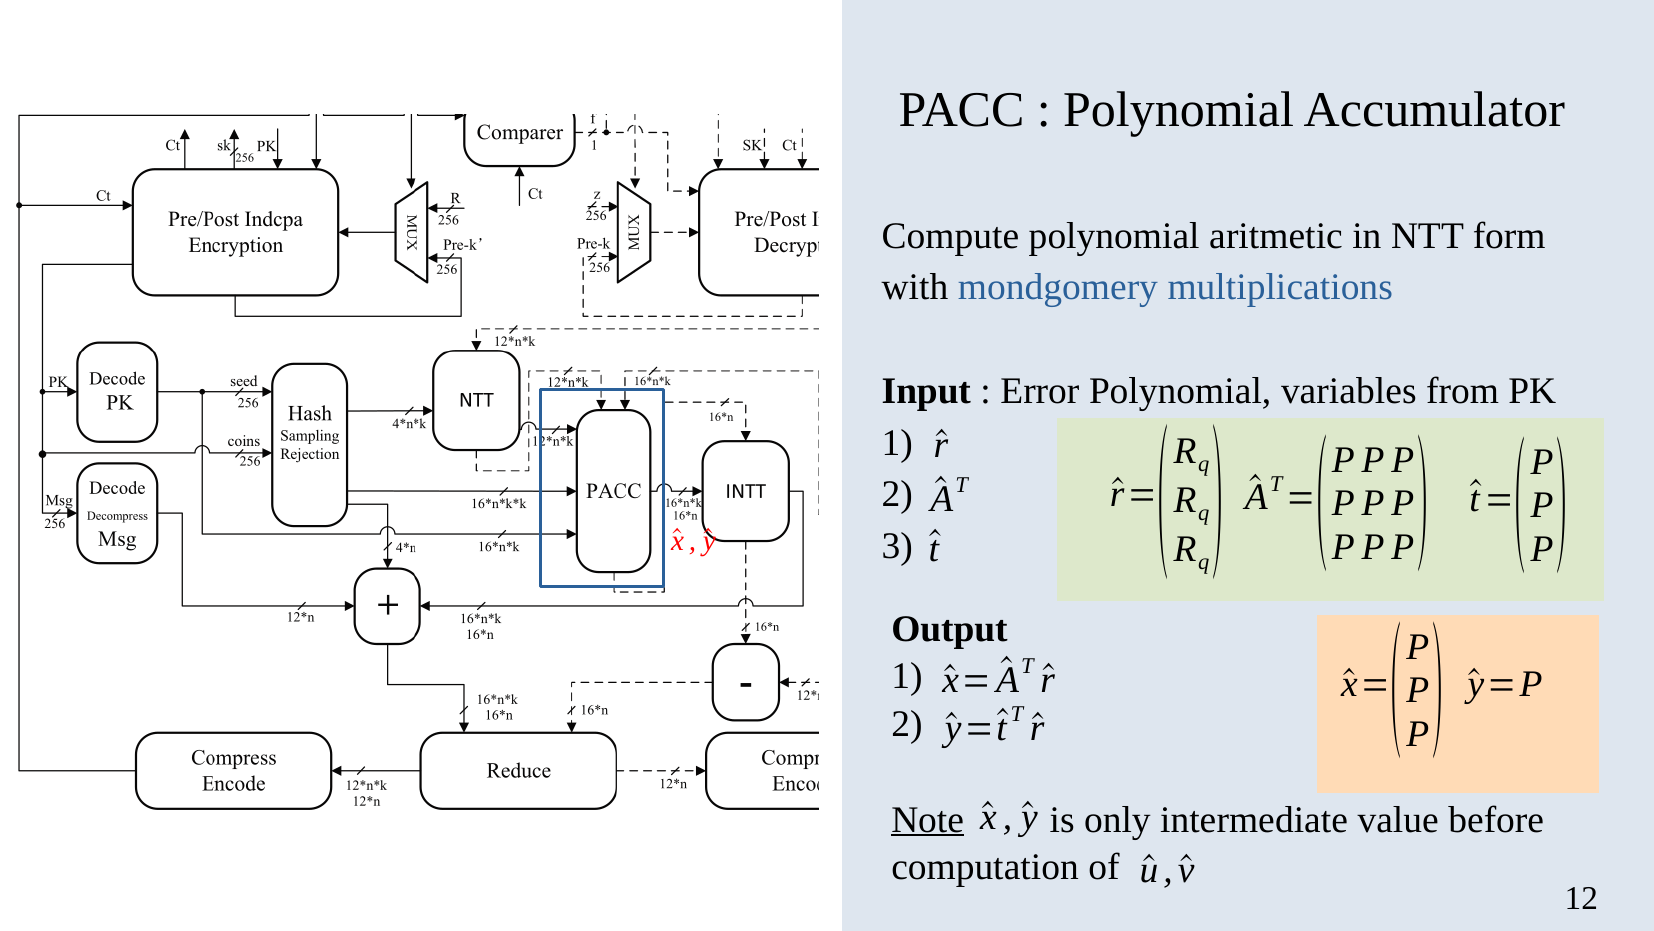

# PACC : Polynomial Accumulator
Compute polynomial aritmetic in NTT form with mondgomery multiplications
Input : Error Polynomial, variables from PK
Output
Note is only intermediate value before computation of
12